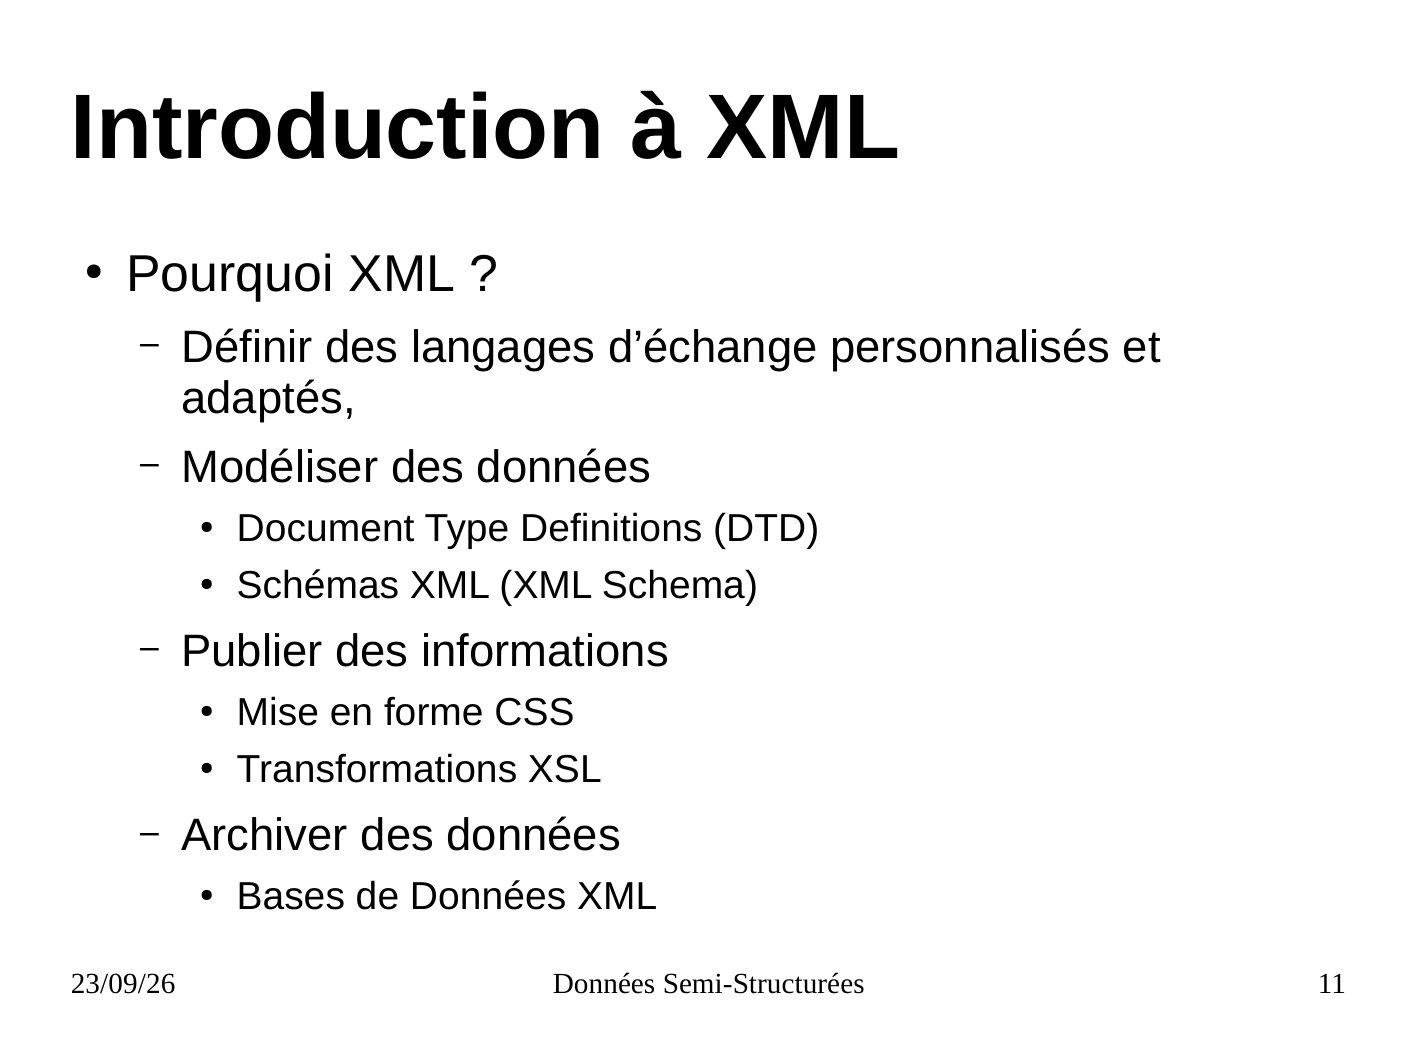

# Introduction à XML
Pourquoi XML ?
Définir des langages d’échange personnalisés et adaptés,
Modéliser des données
Document Type Definitions (DTD)
Schémas XML (XML Schema)
Publier des informations
Mise en forme CSS
Transformations XSL
Archiver des données
Bases de Données XML
Données Semi-Structurées
11